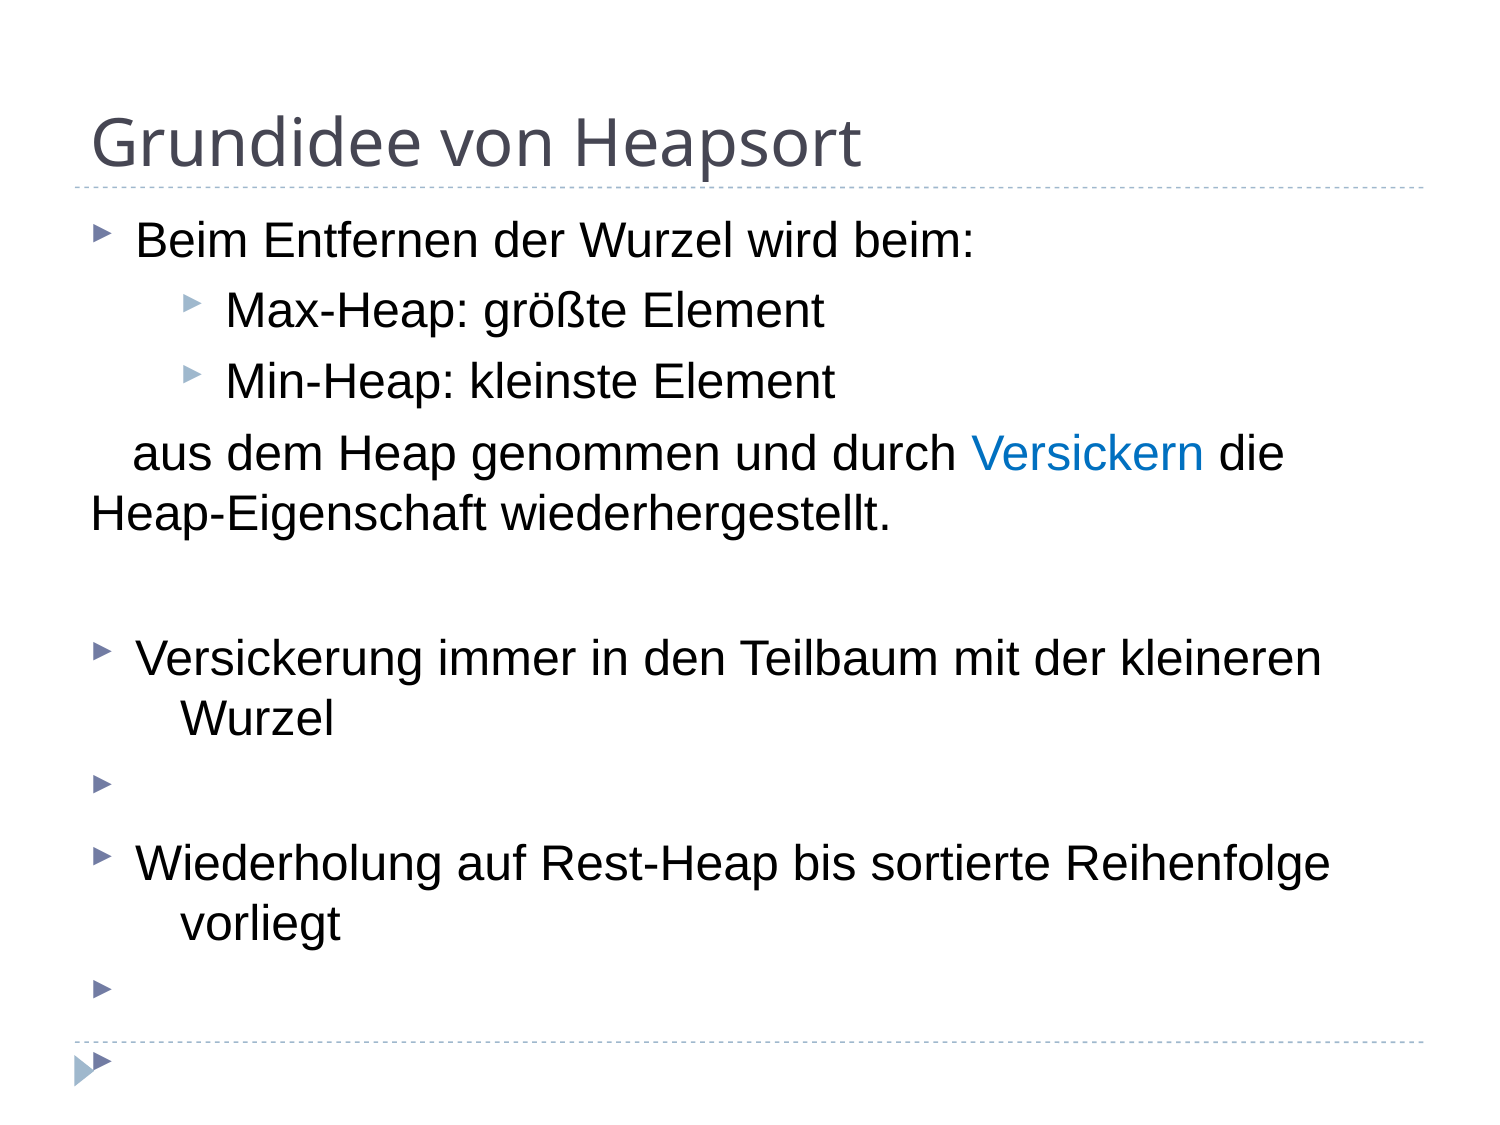

# Grundidee von Heapsort
Beim Entfernen der Wurzel wird beim:
Max-Heap: größte Element
Min-Heap: kleinste Element
 aus dem Heap genommen und durch Versickern die 	Heap-Eigenschaft wiederhergestellt.
Versickerung immer in den Teilbaum mit der kleineren Wurzel
Wiederholung auf Rest-Heap bis sortierte Reihenfolge vorliegt